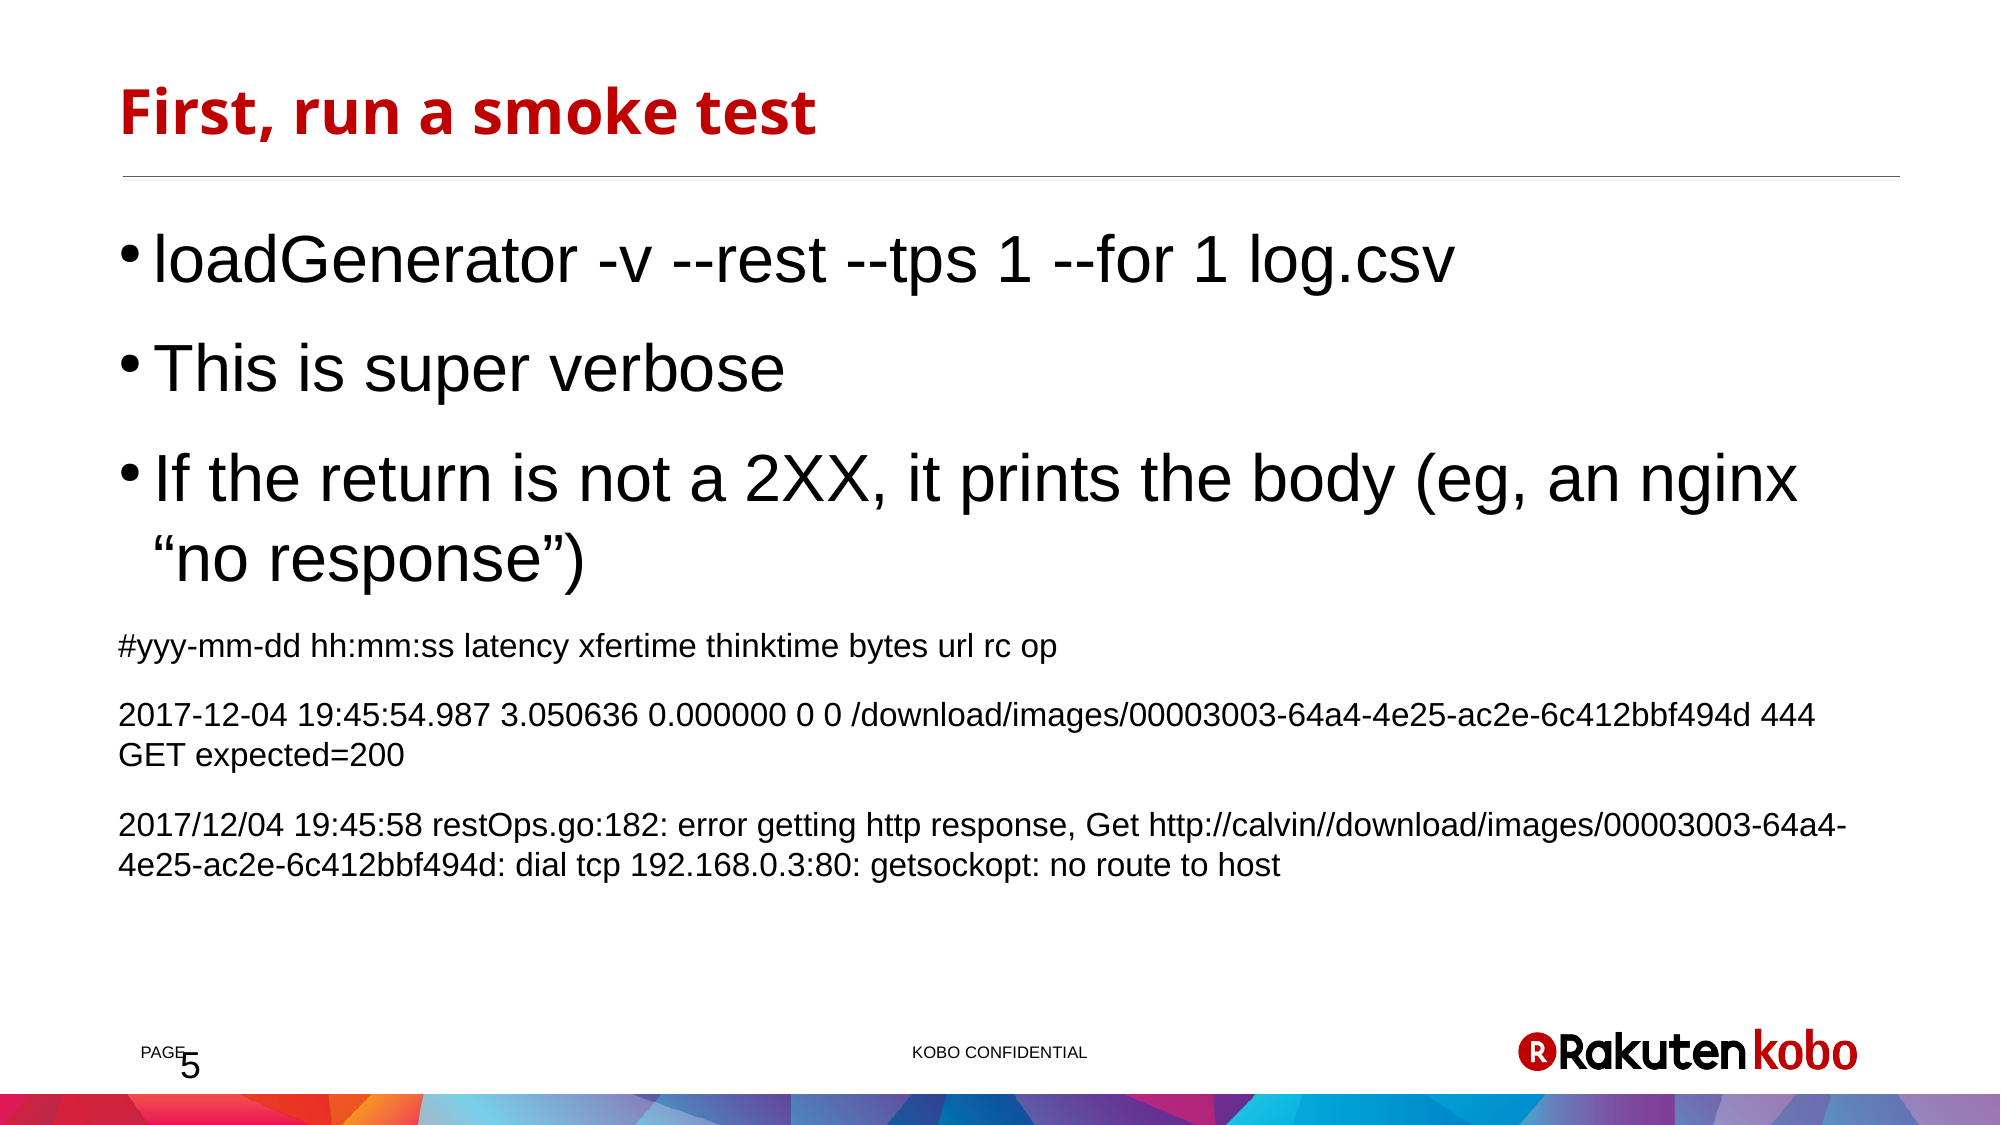

# First, run a smoke test
loadGenerator -v --rest --tps 1 --for 1 log.csv
This is super verbose
If the return is not a 2XX, it prints the body (eg, an nginx “no response”)
#yyy-mm-dd hh:mm:ss latency xfertime thinktime bytes url rc op
2017-12-04 19:45:54.987 3.050636 0.000000 0 0 /download/images/00003003-64a4-4e25-ac2e-6c412bbf494d 444 GET expected=200
2017/12/04 19:45:58 restOps.go:182: error getting http response, Get http://calvin//download/images/00003003-64a4-4e25-ac2e-6c412bbf494d: dial tcp 192.168.0.3:80: getsockopt: no route to host